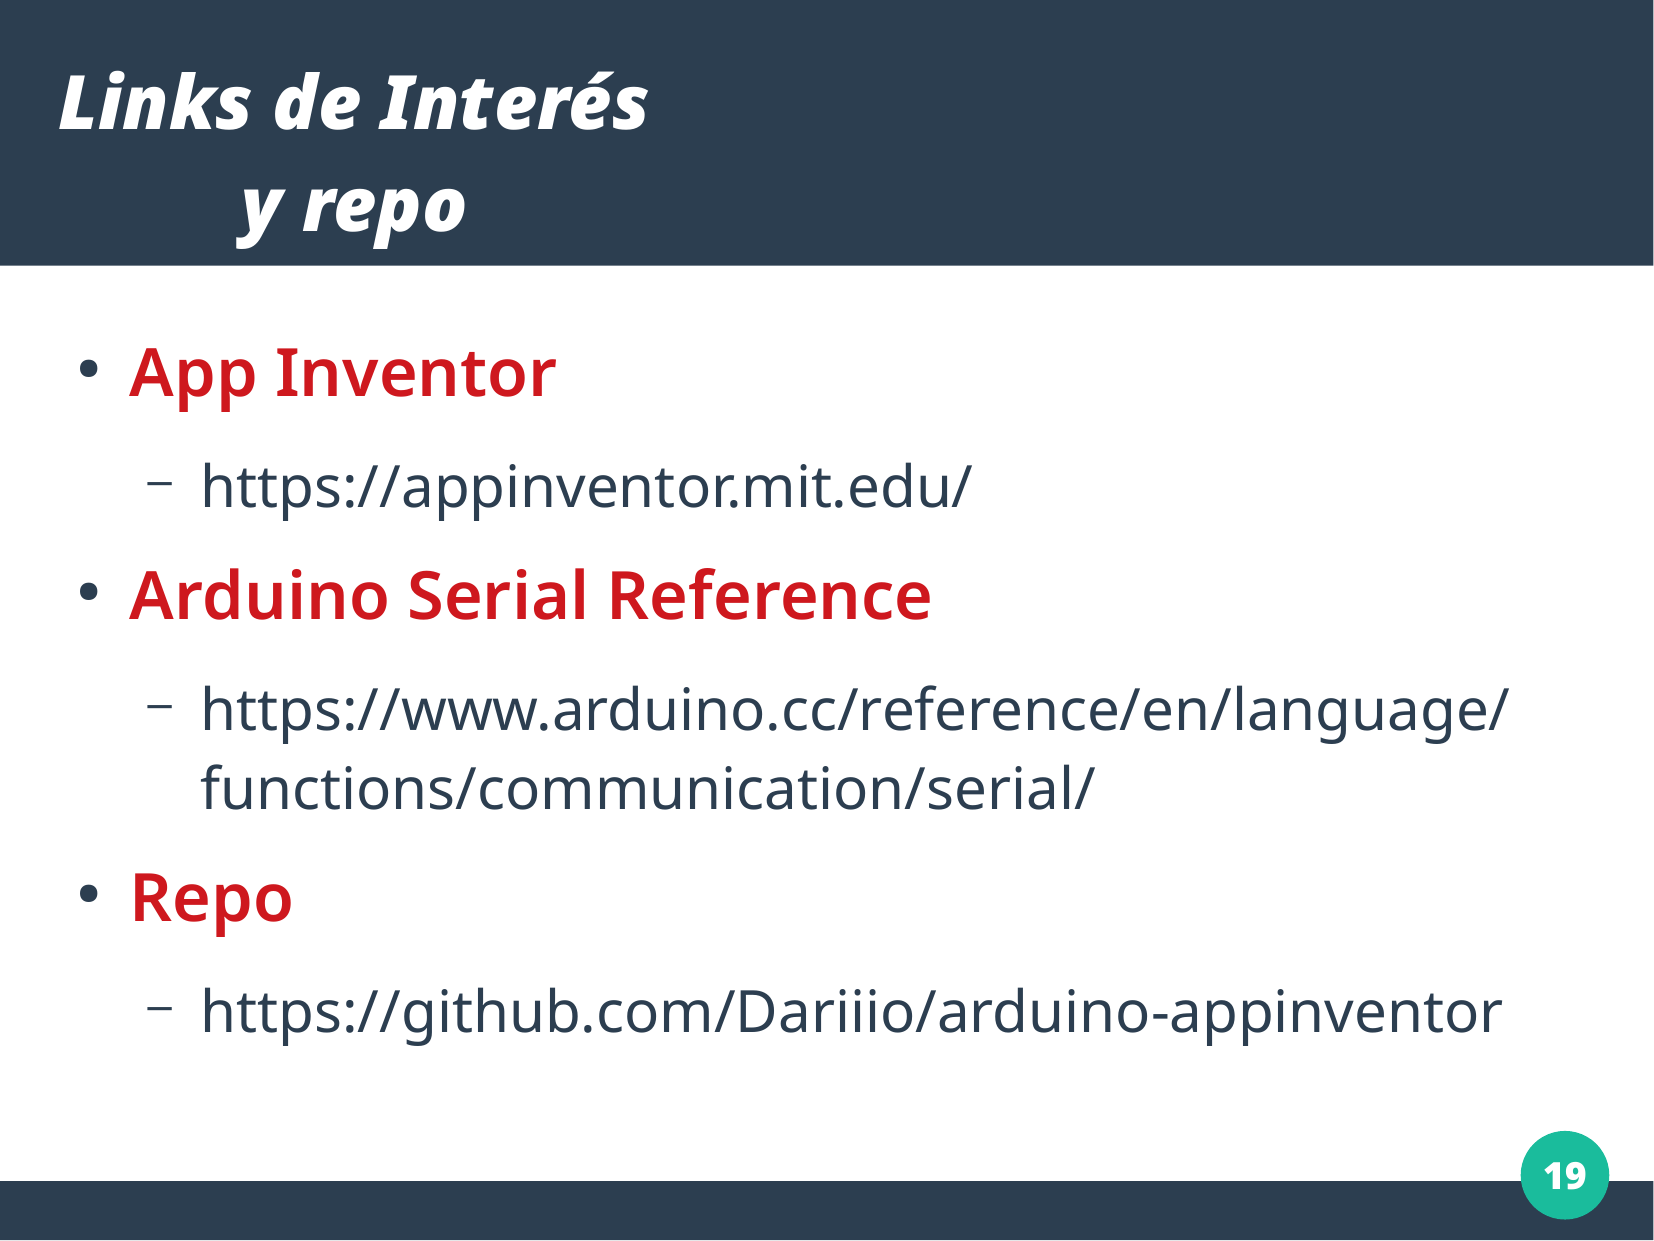

# Links de Interés y repo
App Inventor
https://appinventor.mit.edu/
Arduino Serial Reference
https://www.arduino.cc/reference/en/language/functions/communication/serial/
Repo
https://github.com/Dariiio/arduino-appinventor
19